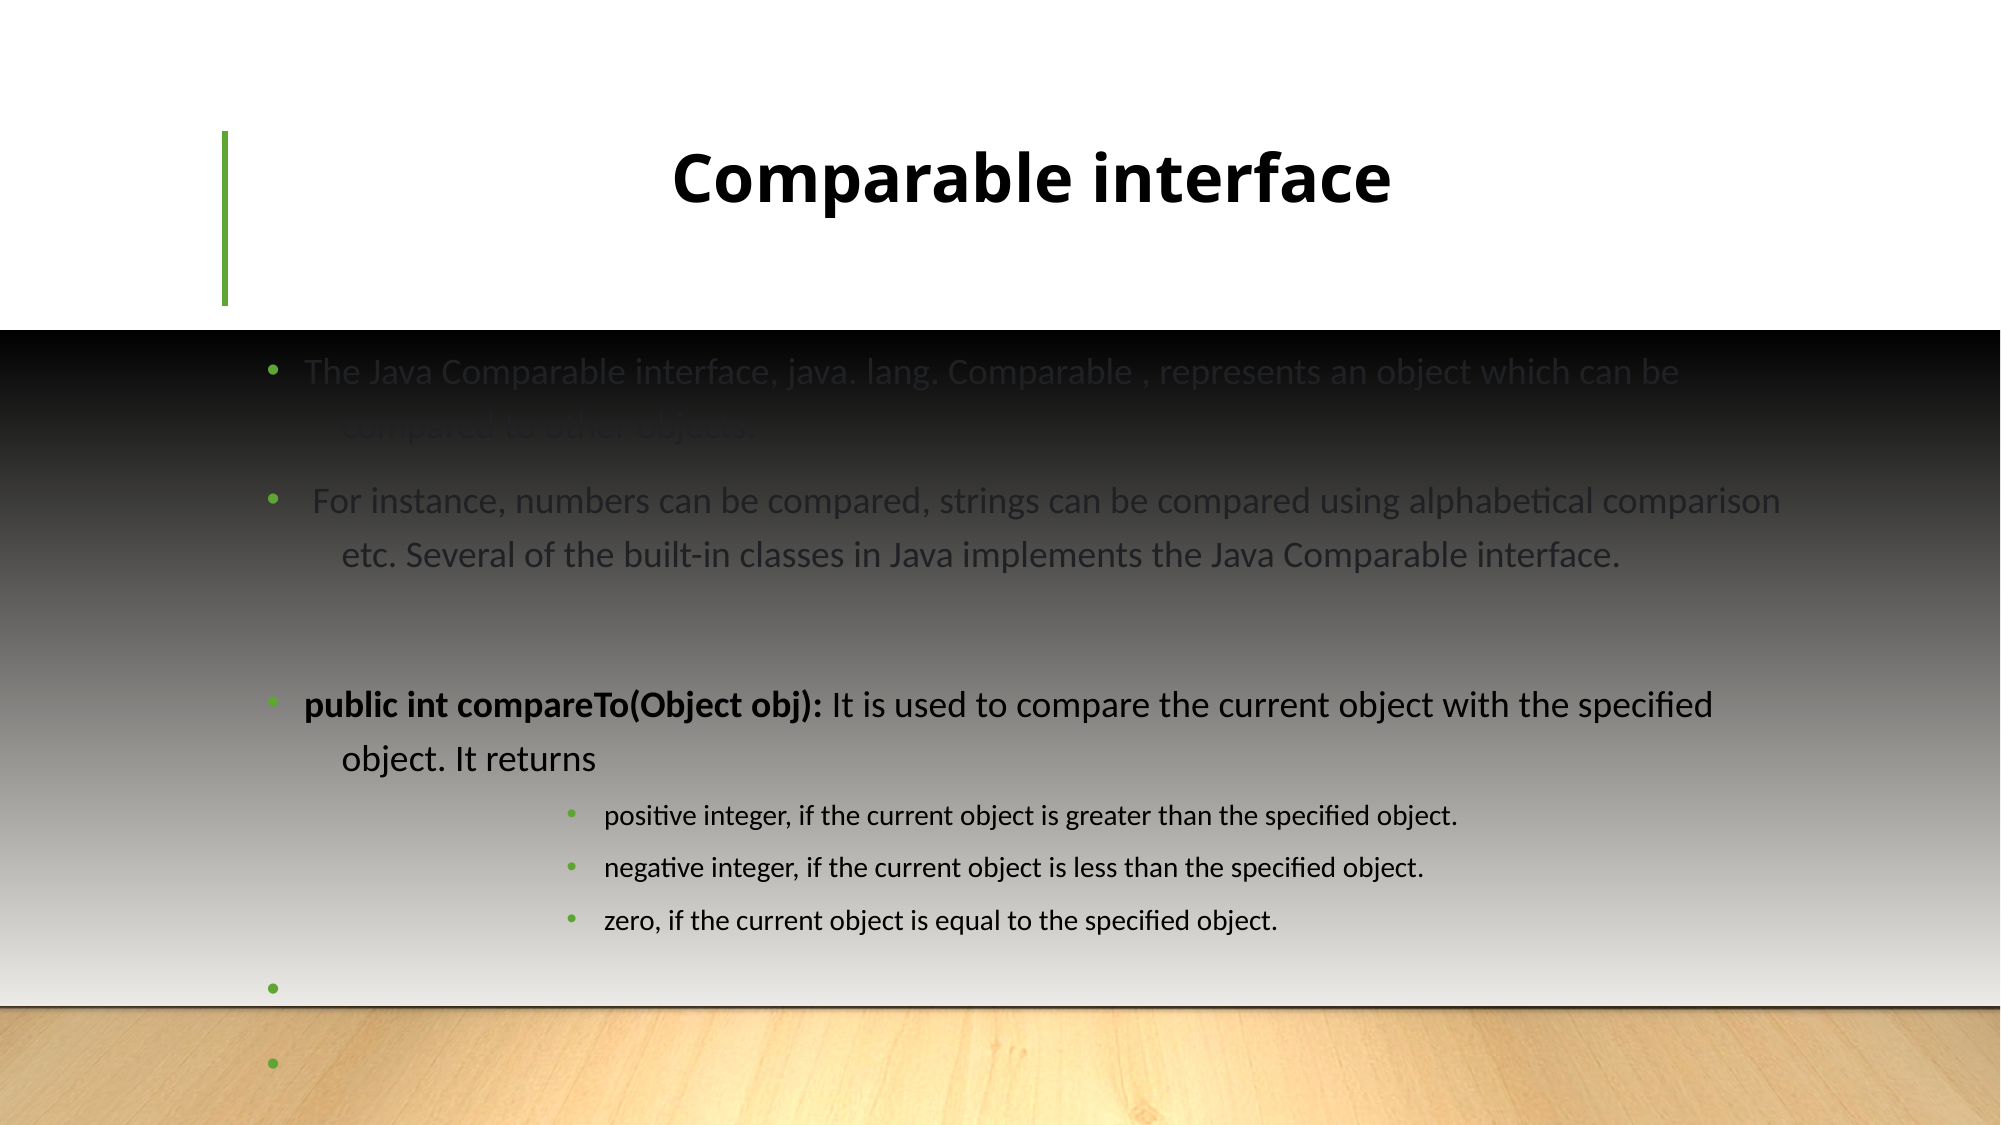

# Comparable interface
The Java Comparable interface, java. lang. Comparable , represents an object which can be compared to other objects.
 For instance, numbers can be compared, strings can be compared using alphabetical comparison etc. Several of the built-in classes in Java implements the Java Comparable interface.
public int compareTo(Object obj): It is used to compare the current object with the specified object. It returns
positive integer, if the current object is greater than the specified object.
negative integer, if the current object is less than the specified object.
zero, if the current object is equal to the specified object.